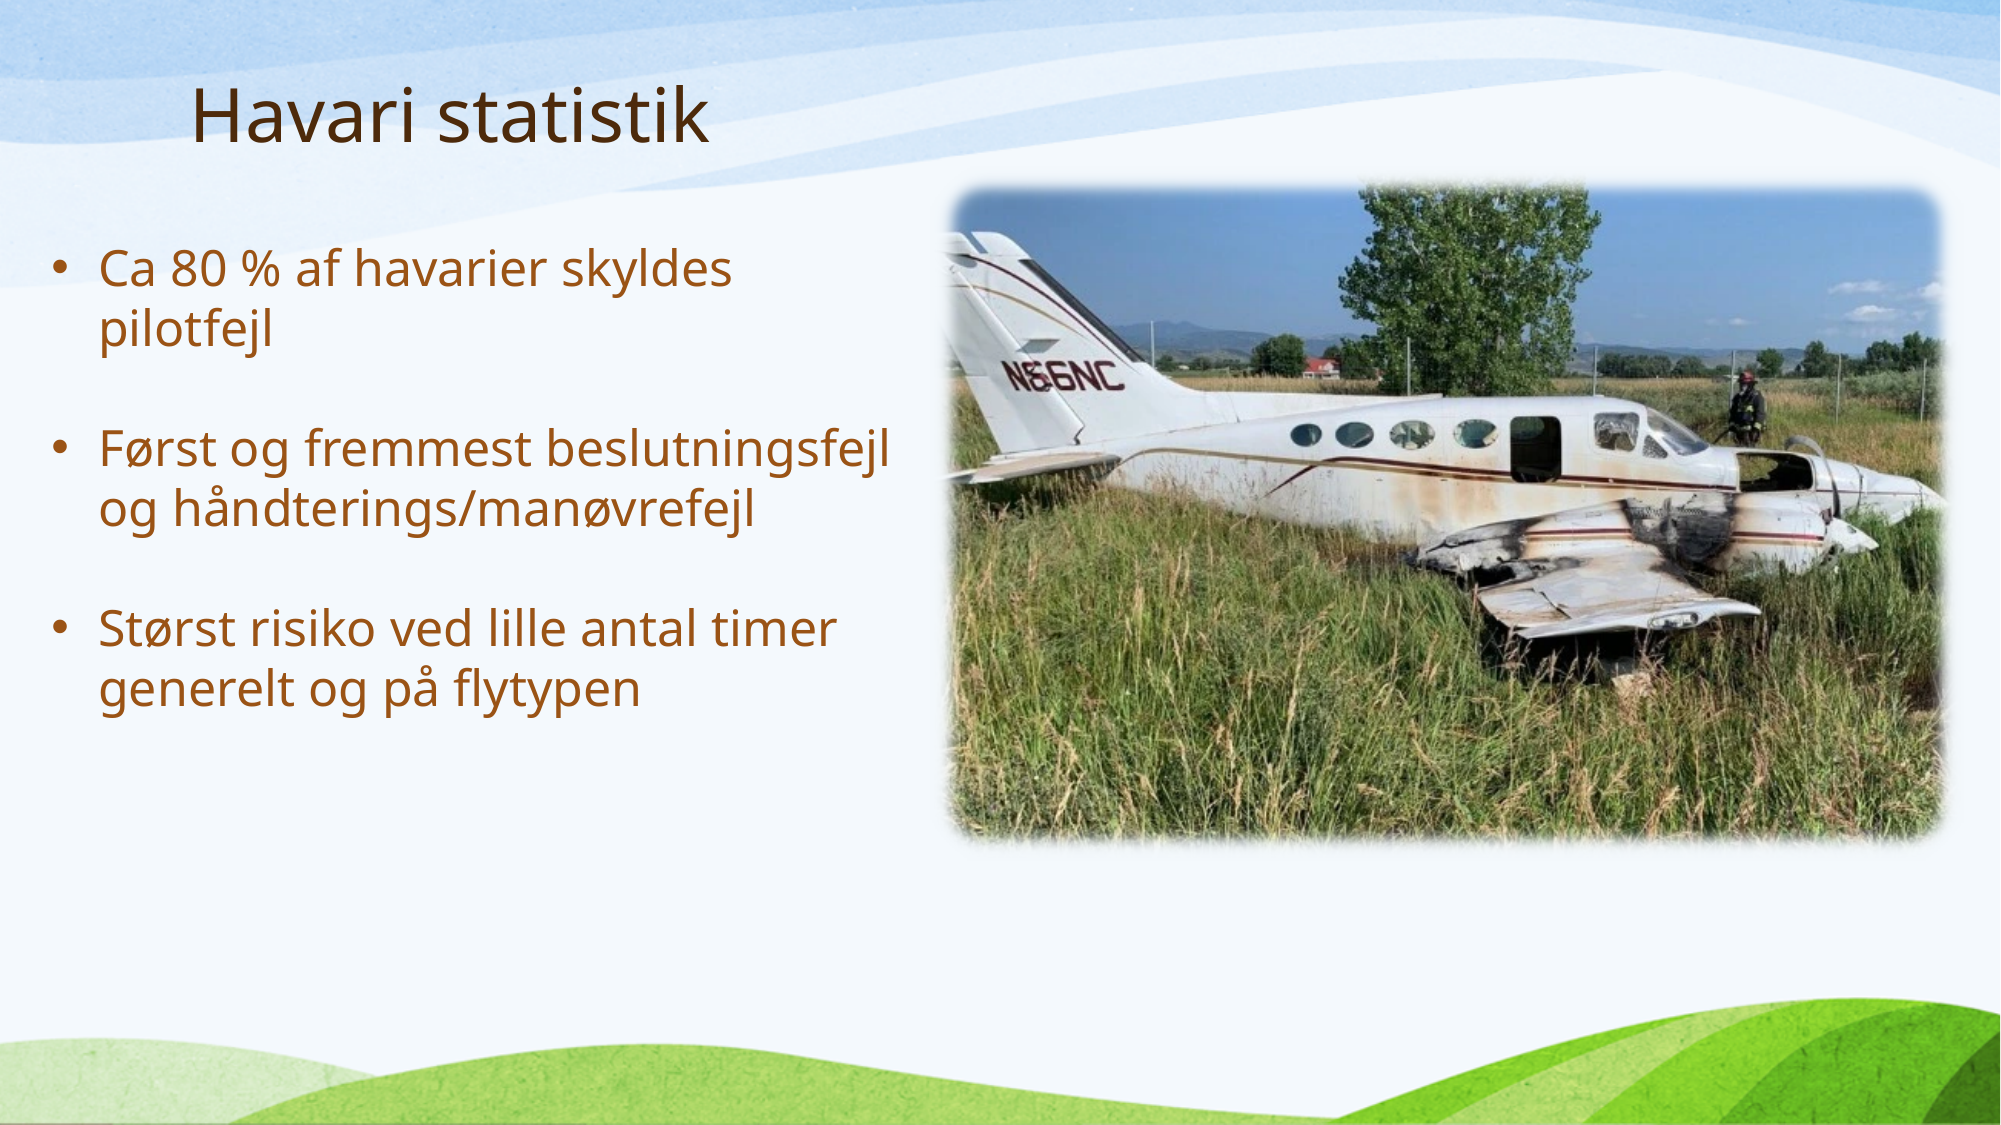

# Havari statistik
Ca 80 % af havarier skyldes pilotfejl
Først og fremmest beslutningsfejl og håndterings/manøvrefejl
Størst risiko ved lille antal timer generelt og på flytypen